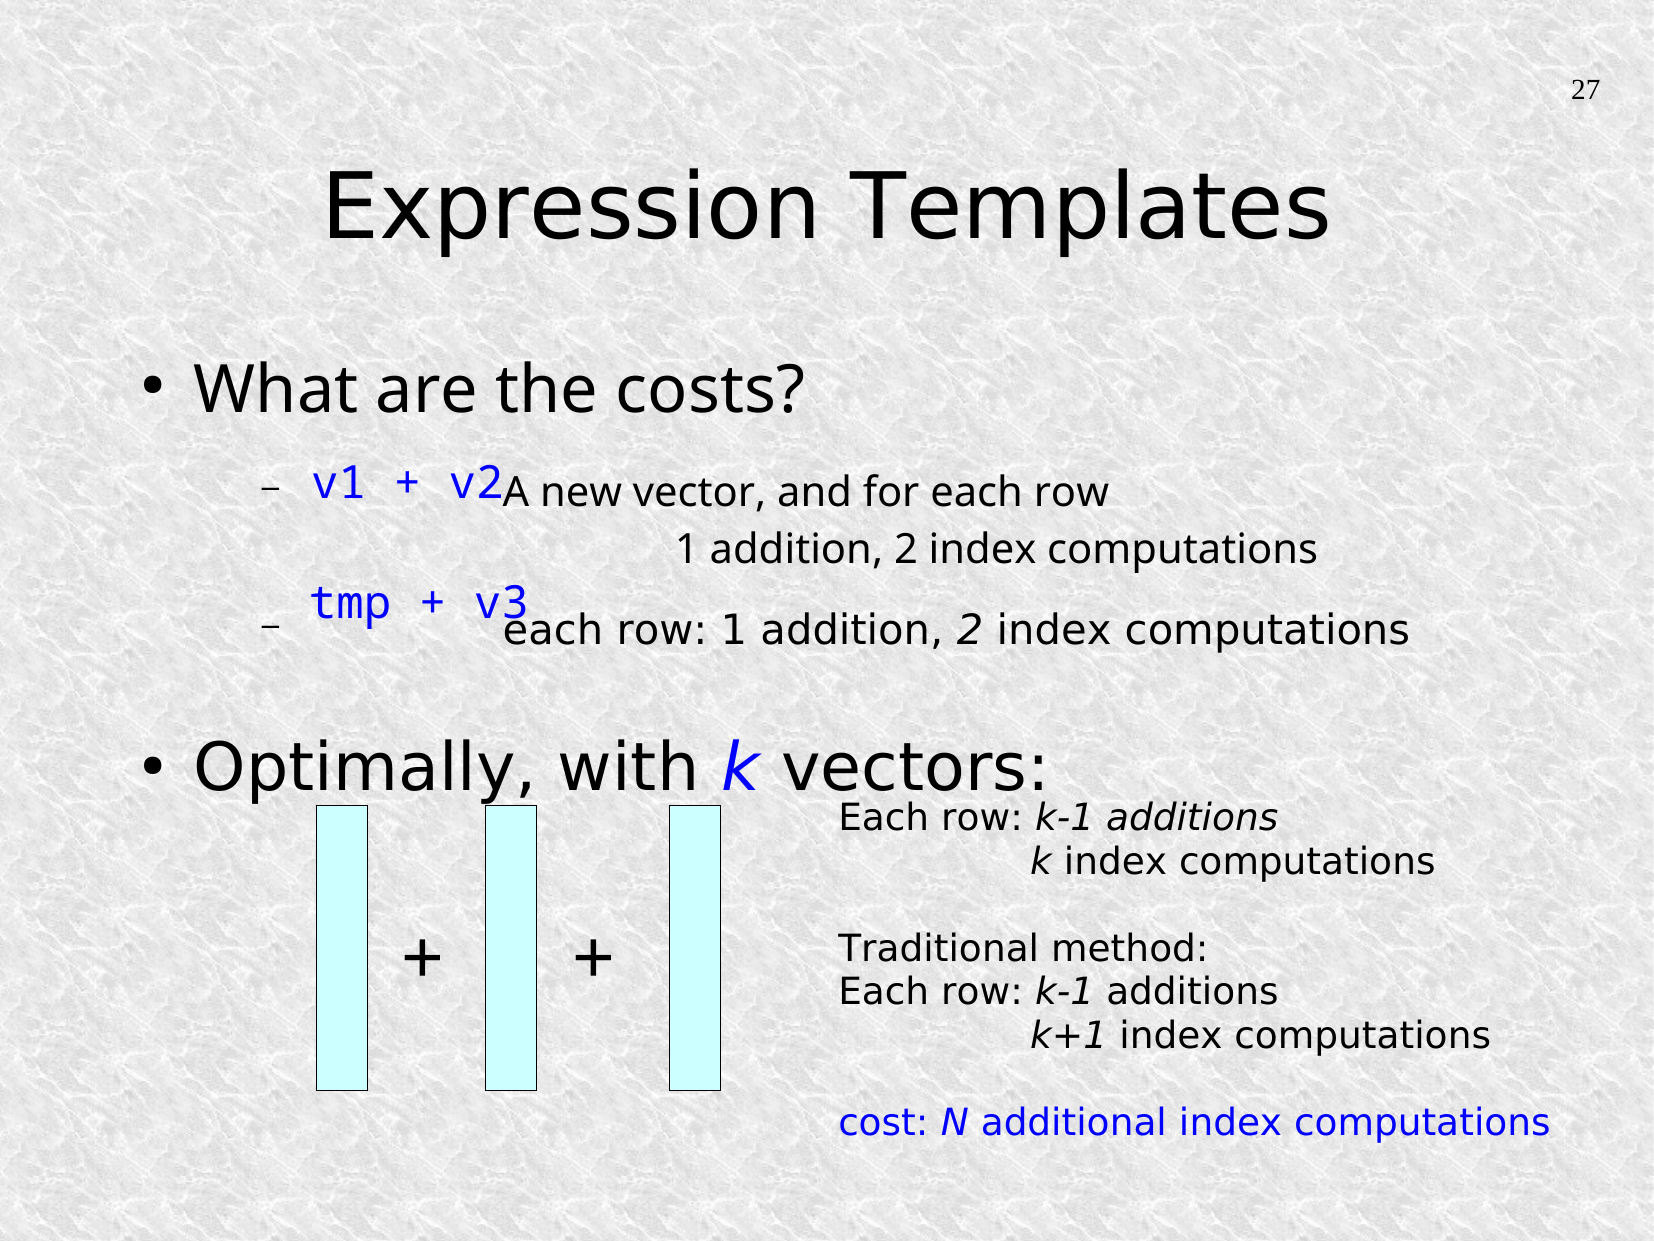

27
# Expression Templates
What are the costs?
 A new vector, and for each row
 1 addition, 2 index computations
 each row: 1 addition, 2 index computations
Optimally, with k vectors:
v1 + v2
tmp + v3
Each row: k-1 additions
 k index computations
Traditional method:
Each row: k-1 additions
 k+1 index computations
cost: N additional index computations
+
+